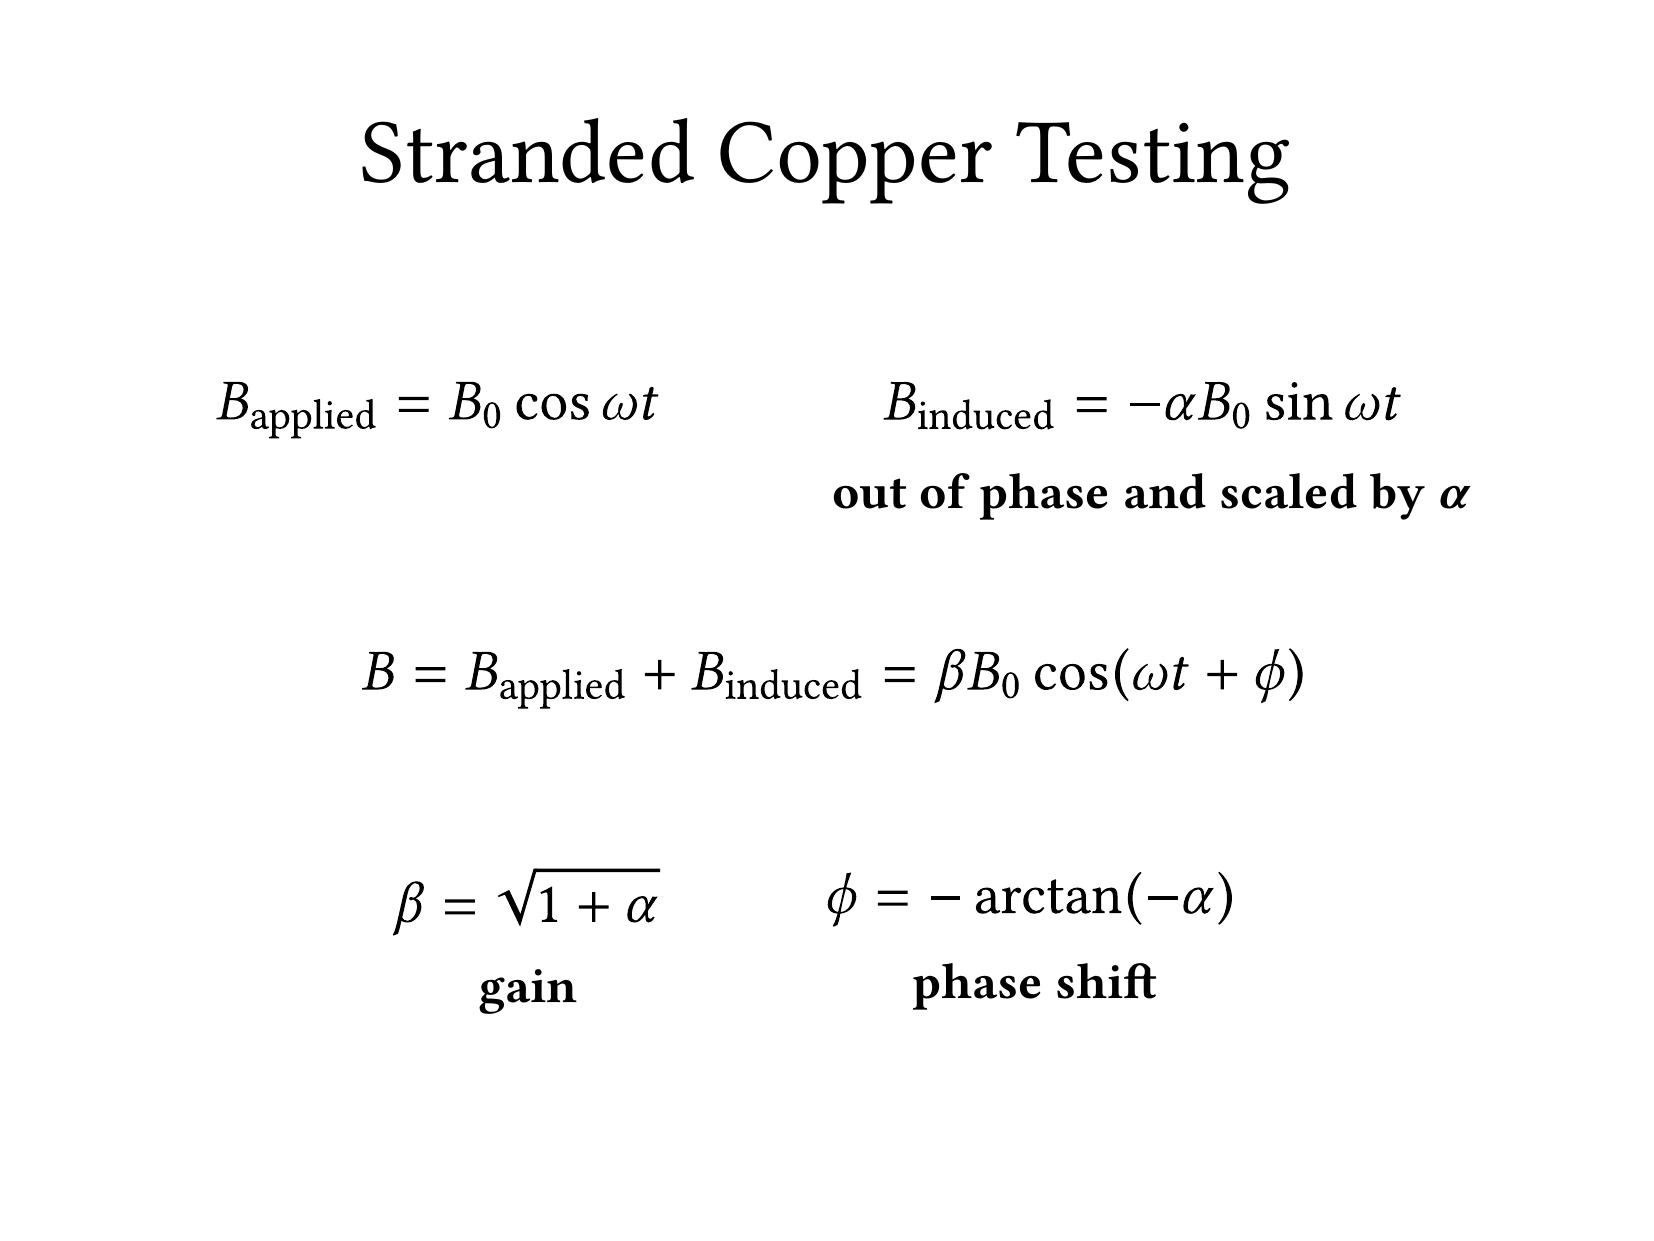

# Stranded Copper Testing
out of phase and scaled by α
phase shift
gain